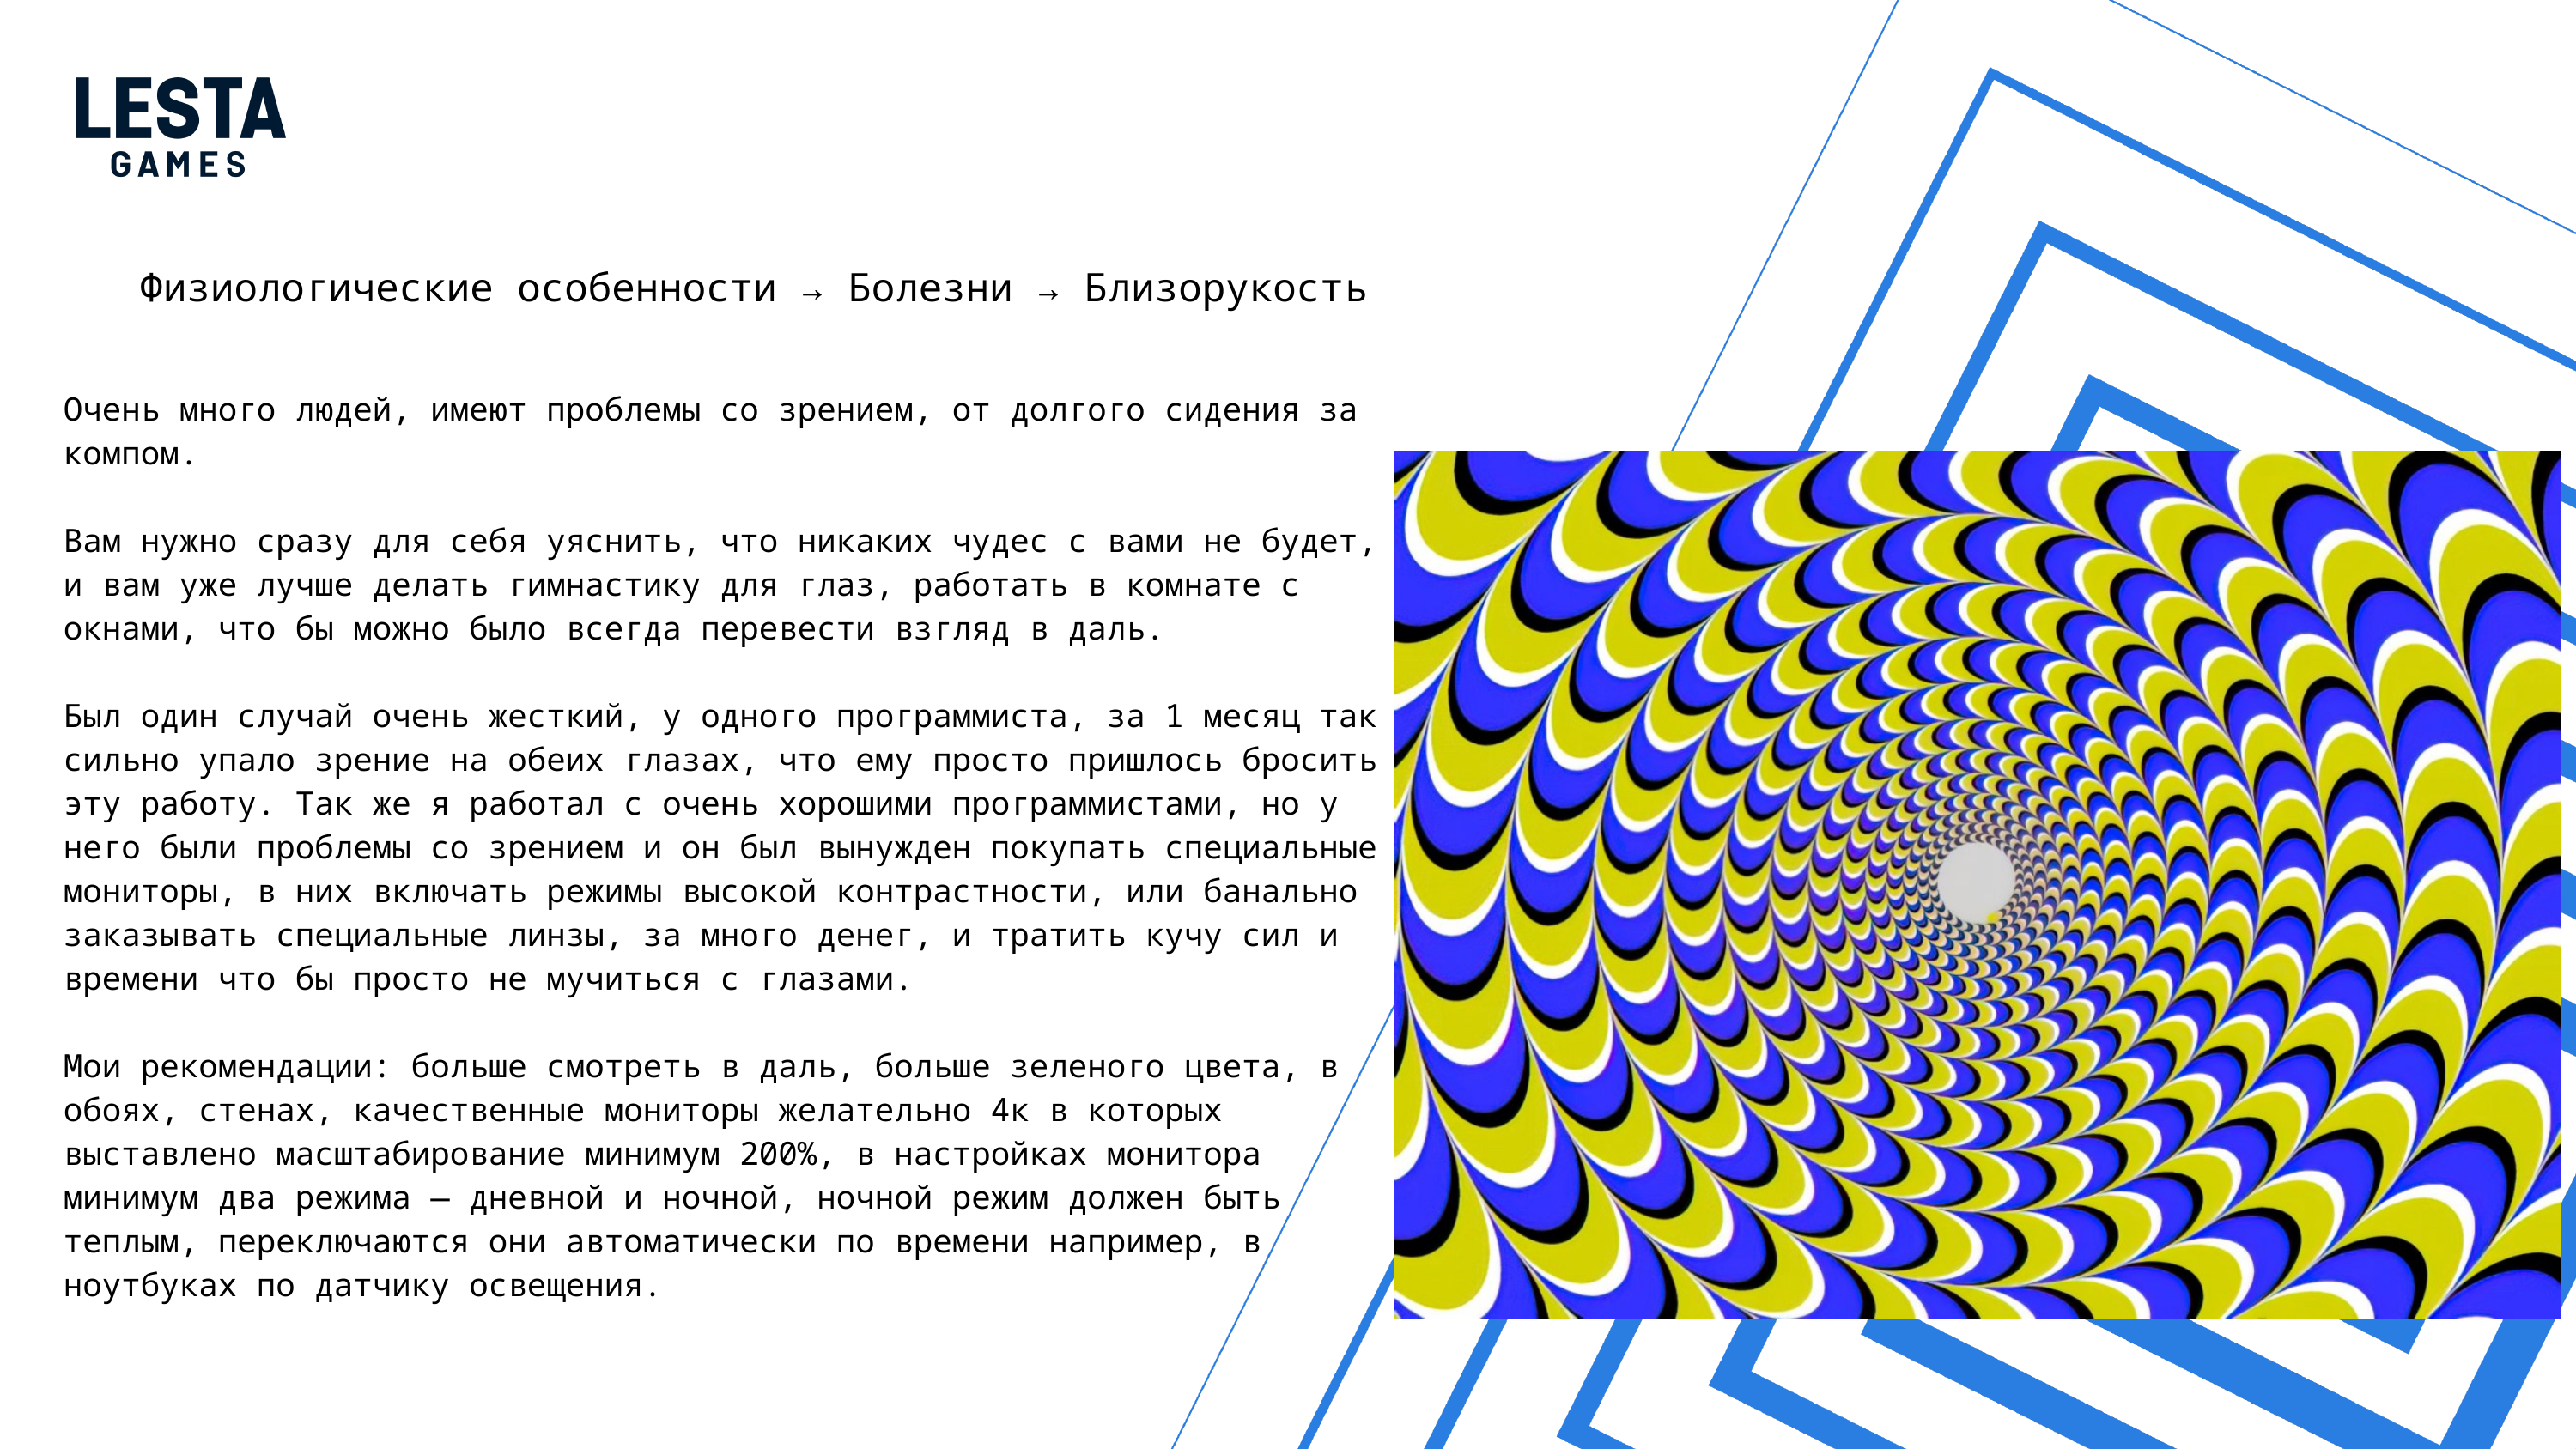

Физиологические особенности → Болезни → Близорукость
Очень много людей, имеют проблемы со зрением, от долгого сидения за компом.
Вам нужно сразу для себя уяснить, что никаких чудес с вами не будет, и вам уже лучше делать гимнастику для глаз, работать в комнате с окнами, что бы можно было всегда перевести взгляд в даль.
Был один случай очень жесткий, у одного программиста, за 1 месяц так сильно упало зрение на обеих глазах, что ему просто пришлось бросить эту работу. Так же я работал с очень хорошими программистами, но у него были проблемы со зрением и он был вынужден покупать специальные мониторы, в них включать режимы высокой контрастности, или банально заказывать специальные линзы, за много денег, и тратить кучу сил и времени что бы просто не мучиться с глазами.
Мои рекомендации: больше смотреть в даль, больше зеленого цвета, в обоях, стенах, качественные мониторы желательно 4к в которых выставлено масштабирование минимум 200%, в настройках монитора минимум два режима — дневной и ночной, ночной режим должен быть теплым, переключаются они автоматически по времени например, в ноутбуках по датчику освещения.